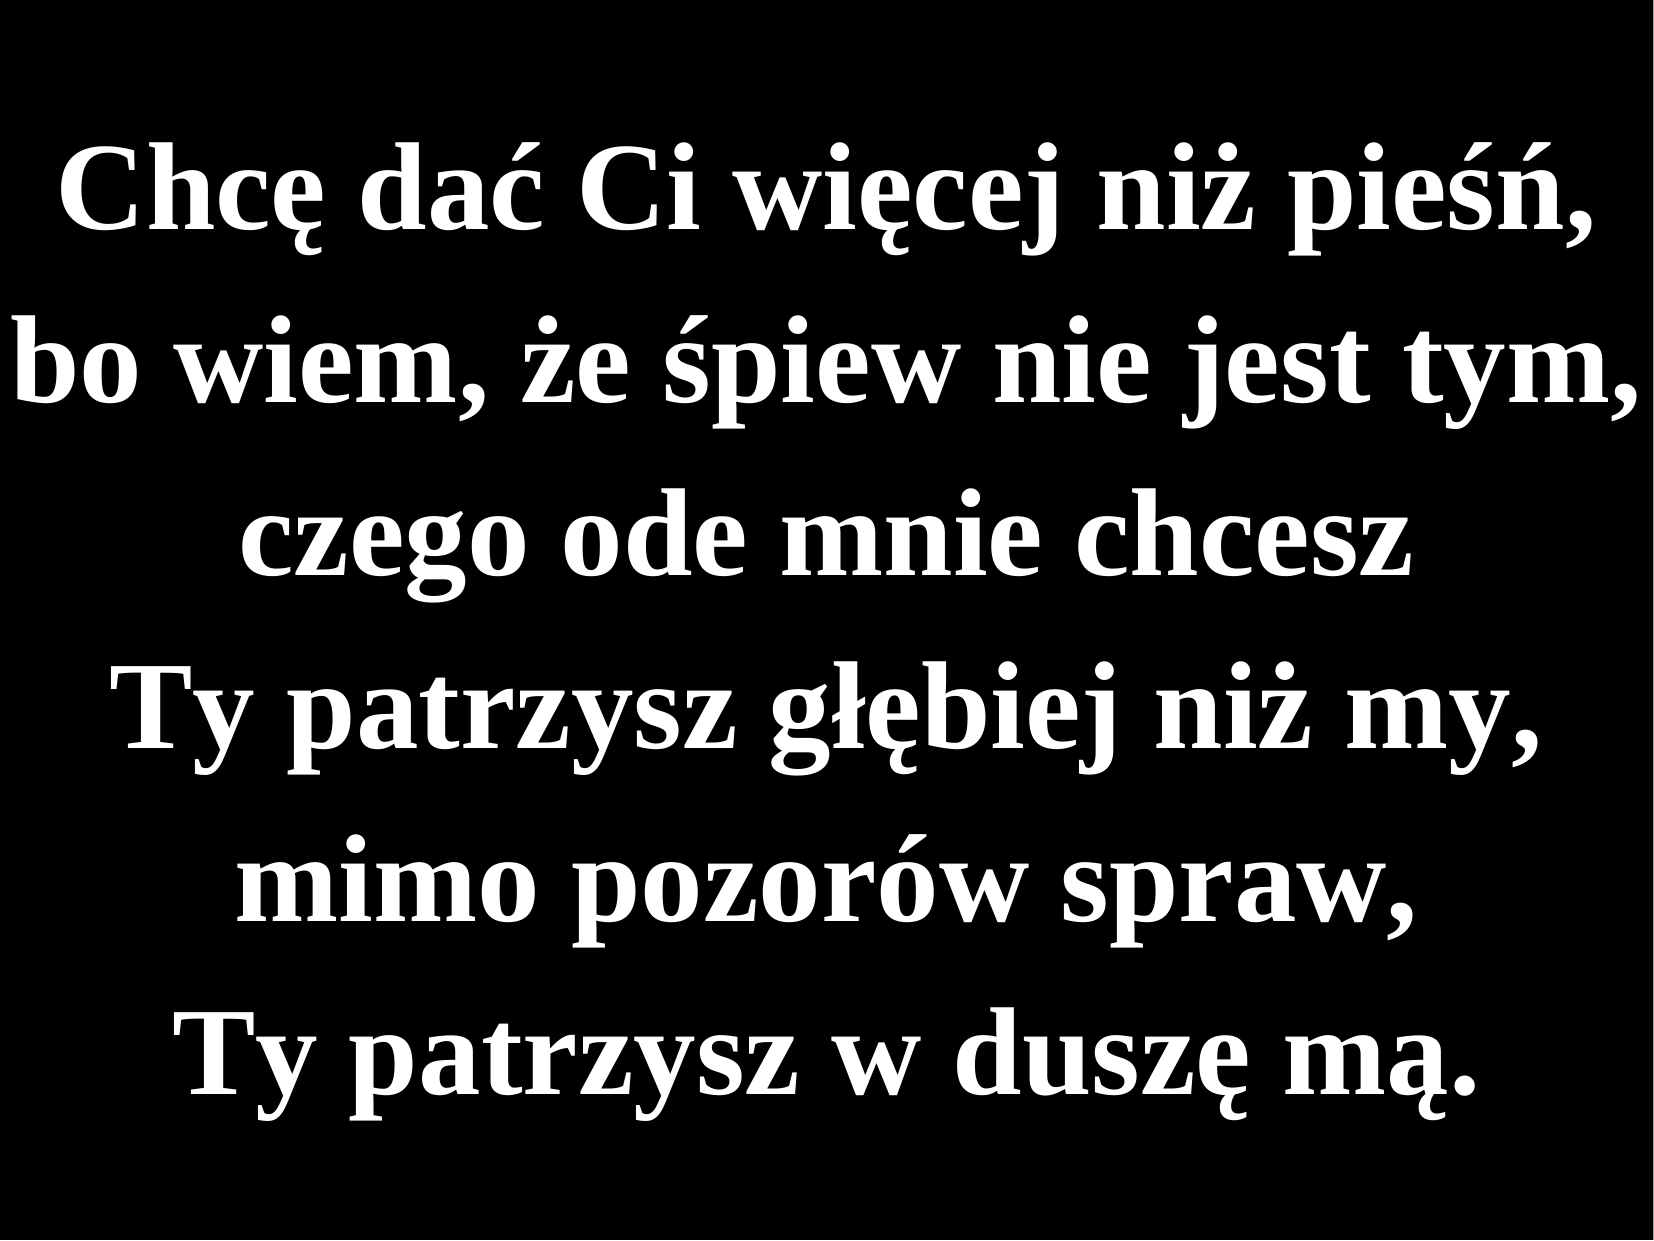

# Chcę dać Ci więcej niż pieśń, ppp bo wiem, że śpiew nie jest tym, ppp czego ode mnie chcesz ppp Ty patrzysz głębiej niż my, ppp mimo pozorów spraw, ppp Ty patrzysz w duszę mą.